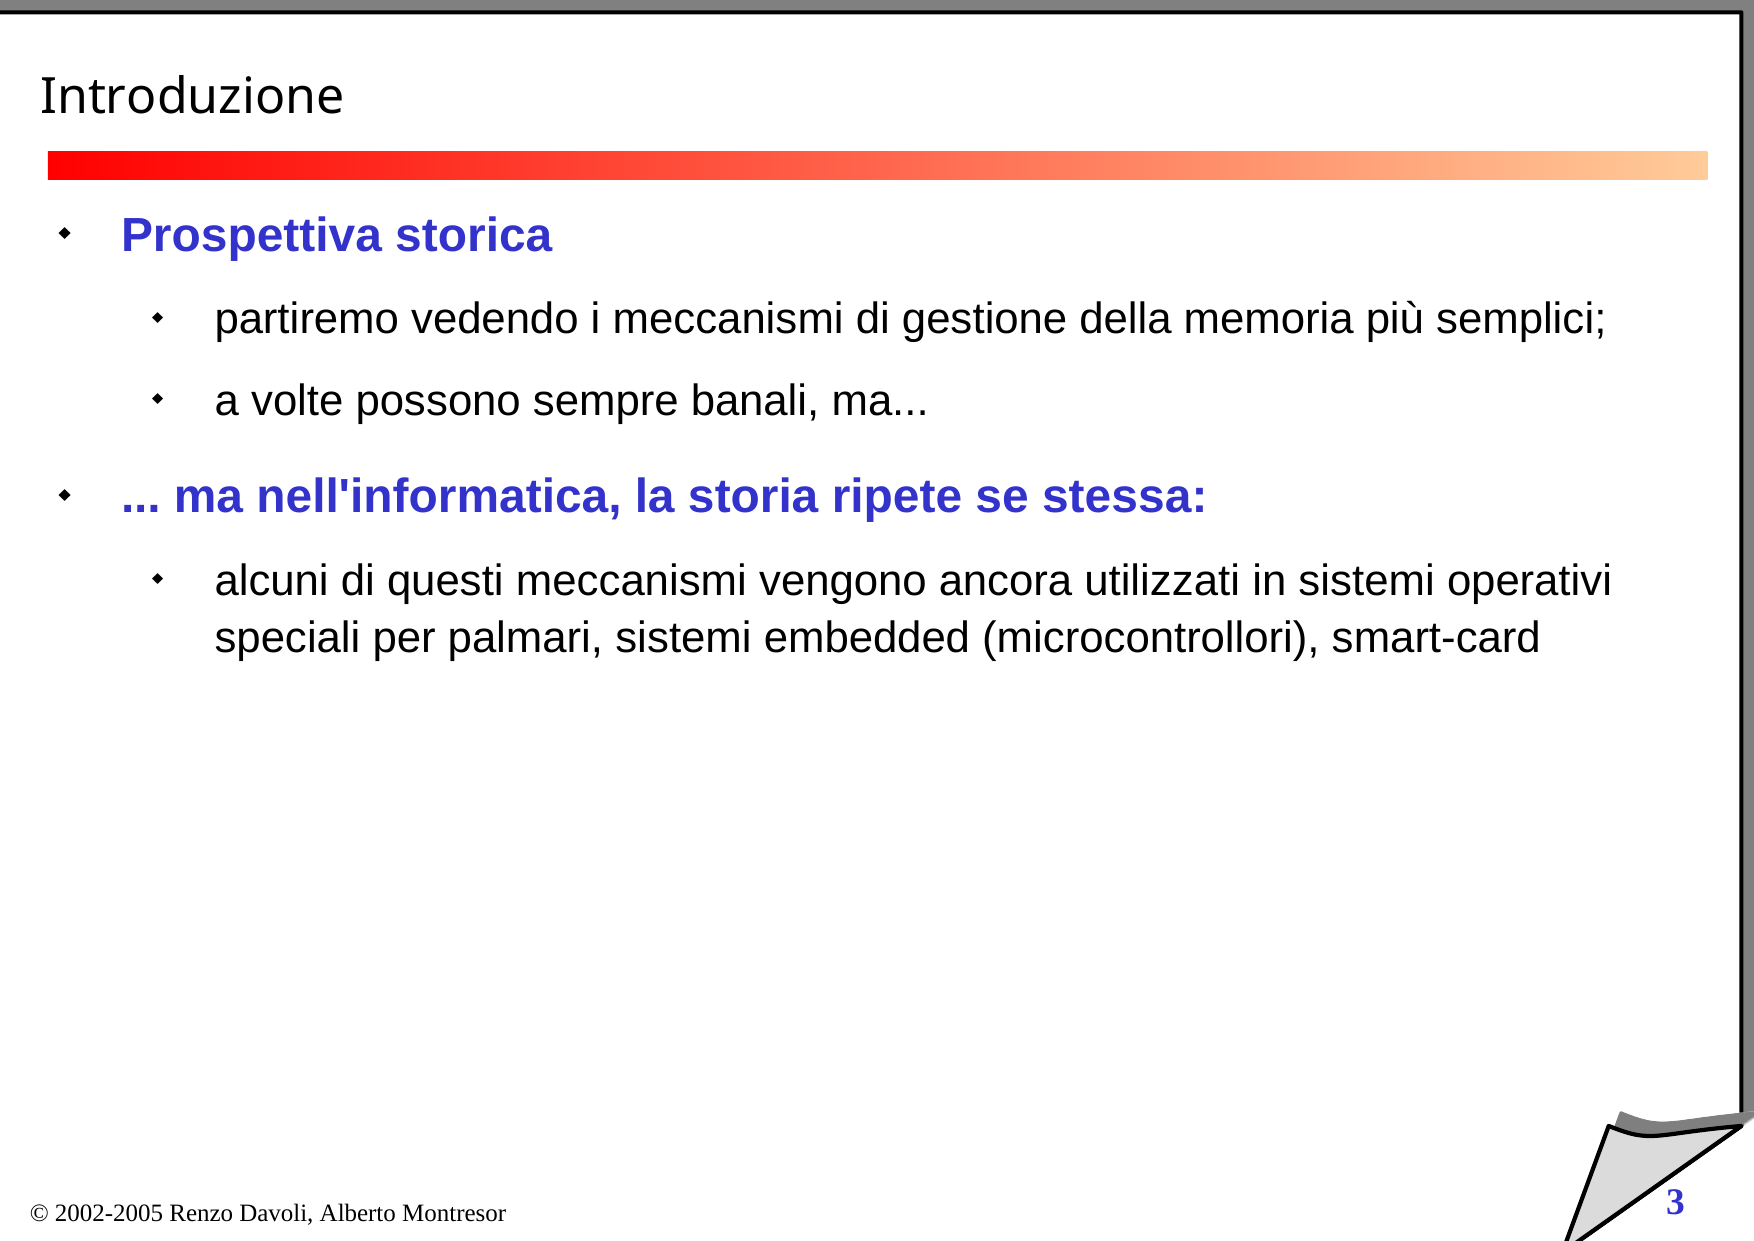

# Introduzione
Prospettiva storica
partiremo vedendo i meccanismi di gestione della memoria più semplici;
a volte possono sempre banali, ma...
... ma nell'informatica, la storia ripete se stessa:
alcuni di questi meccanismi vengono ancora utilizzati in sistemi operativi speciali per palmari, sistemi embedded (microcontrollori), smart-card